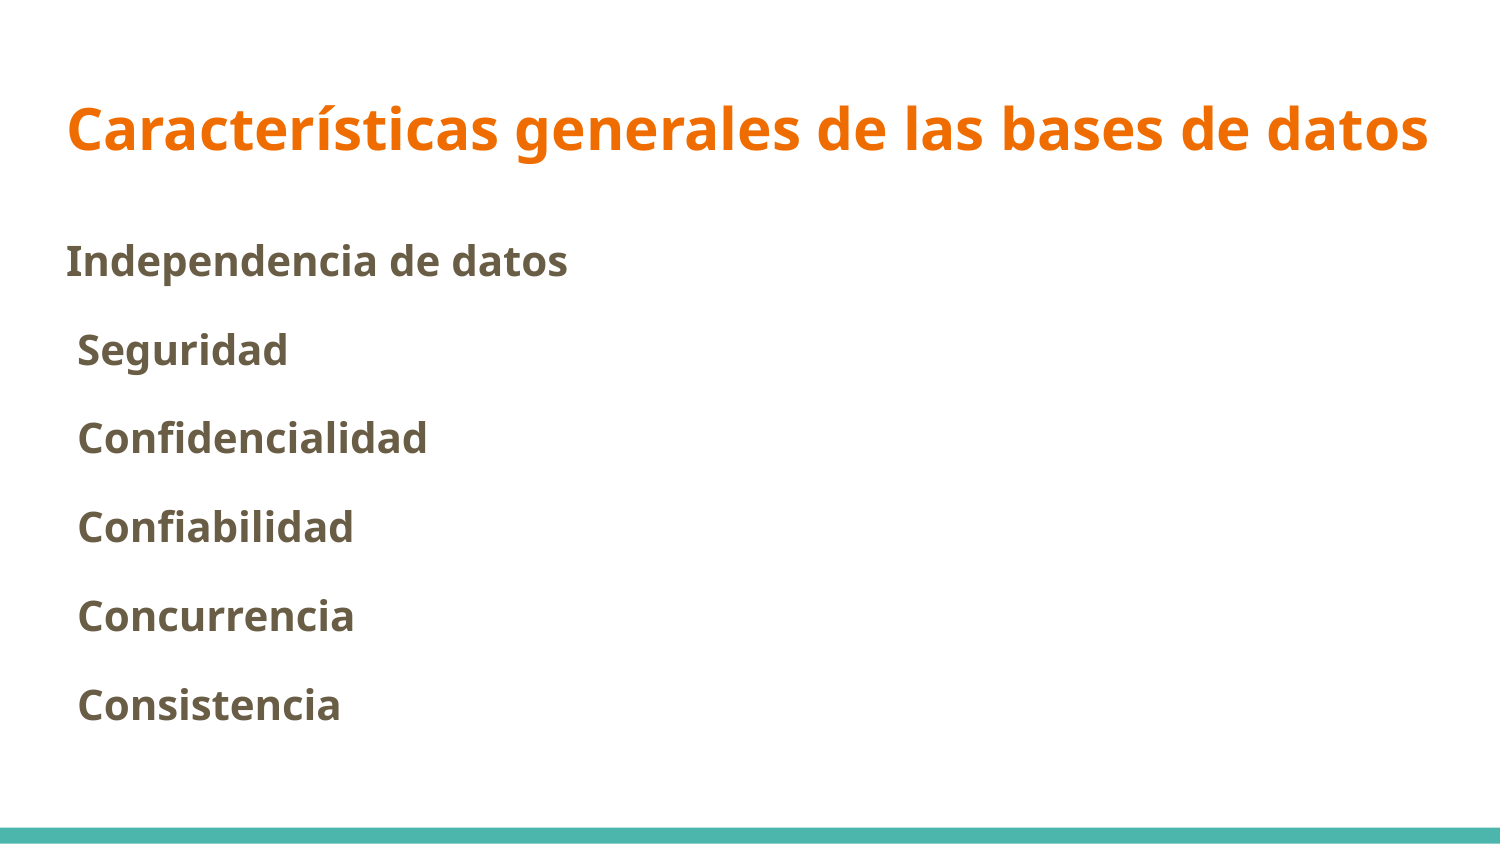

# Características generales de las bases de datos
Independencia de datos
 Seguridad
 Confidencialidad
 Confiabilidad
 Concurrencia
 Consistencia